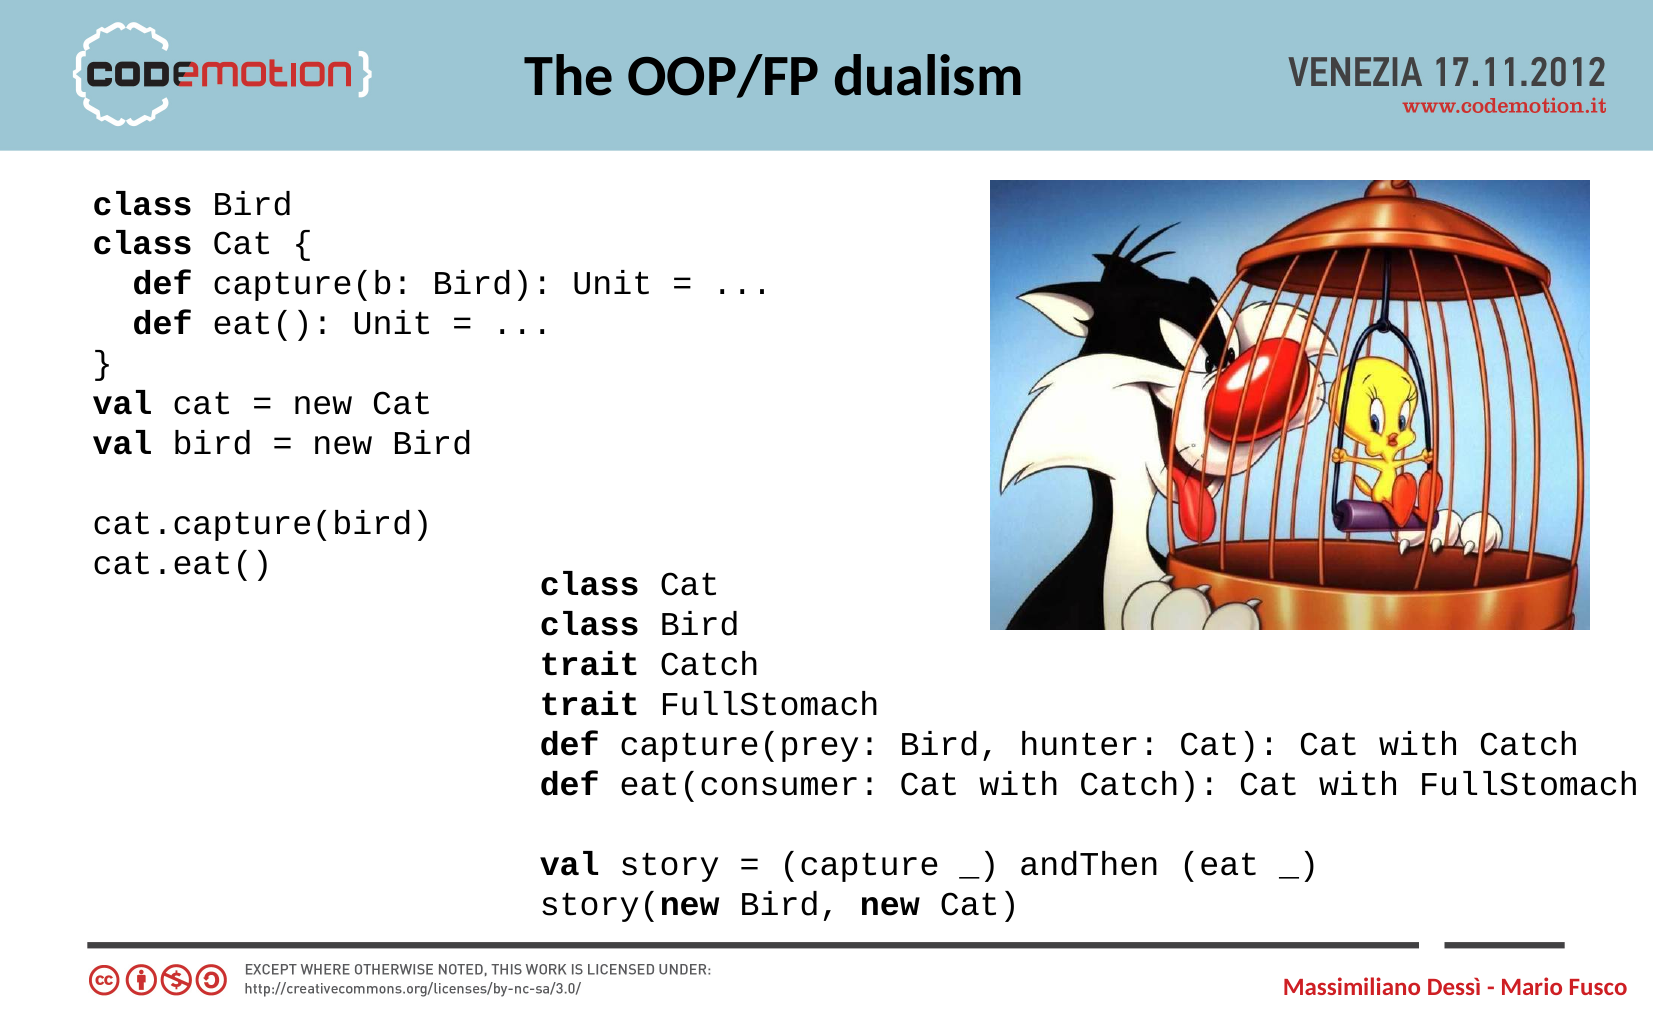

The OOP/FP dualism
class Bird
class Cat {
 def capture(b: Bird): Unit = ...
 def eat(): Unit = ...
}
val cat = new Cat
val bird = new Bird
cat.capture(bird)
cat.eat()
class Cat
class Bird
trait Catch
trait FullStomach
def capture(prey: Bird, hunter: Cat): Cat with Catch
def eat(consumer: Cat with Catch): Cat with FullStomach
val story = (capture _) andThen (eat _)
story(new Bird, new Cat)